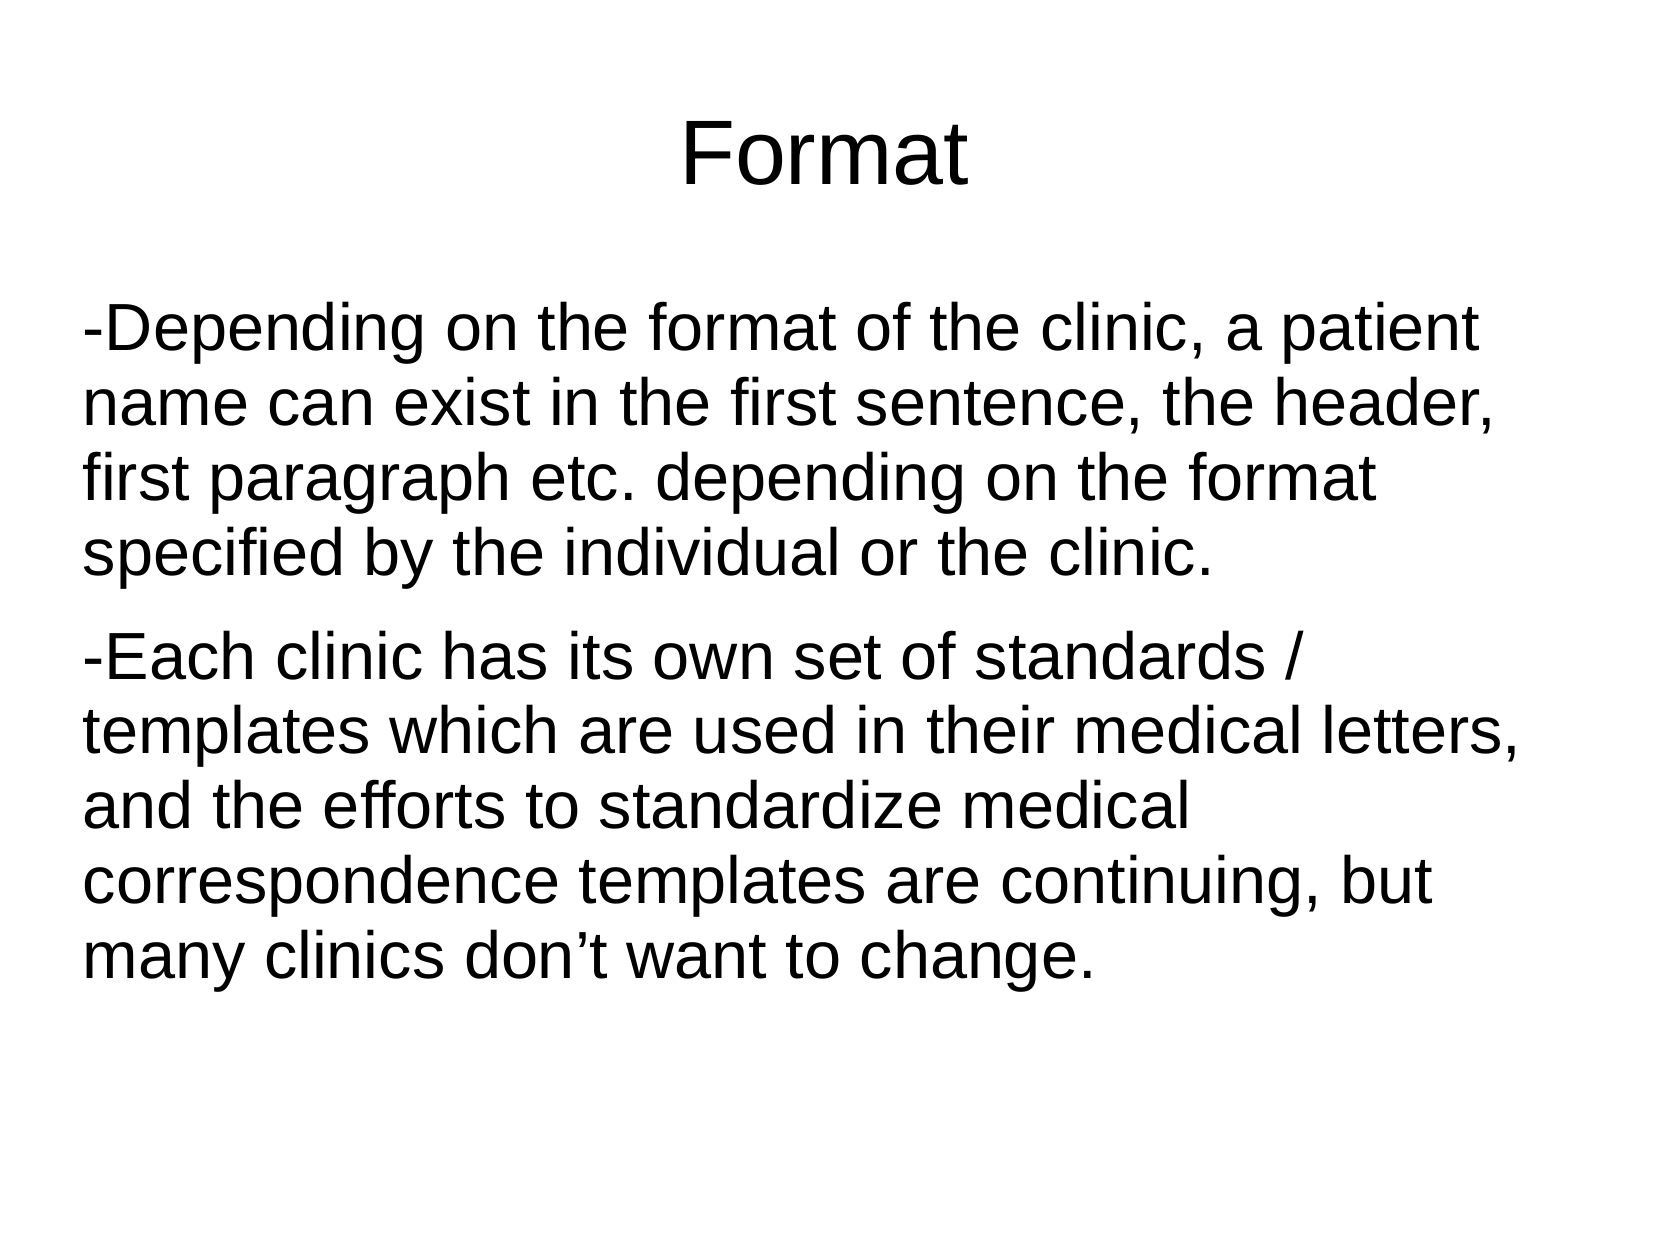

# Format
-Depending on the format of the clinic, a patient name can exist in the first sentence, the header, first paragraph etc. depending on the format specified by the individual or the clinic.
-Each clinic has its own set of standards / templates which are used in their medical letters, and the efforts to standardize medical correspondence templates are continuing, but many clinics don’t want to change.